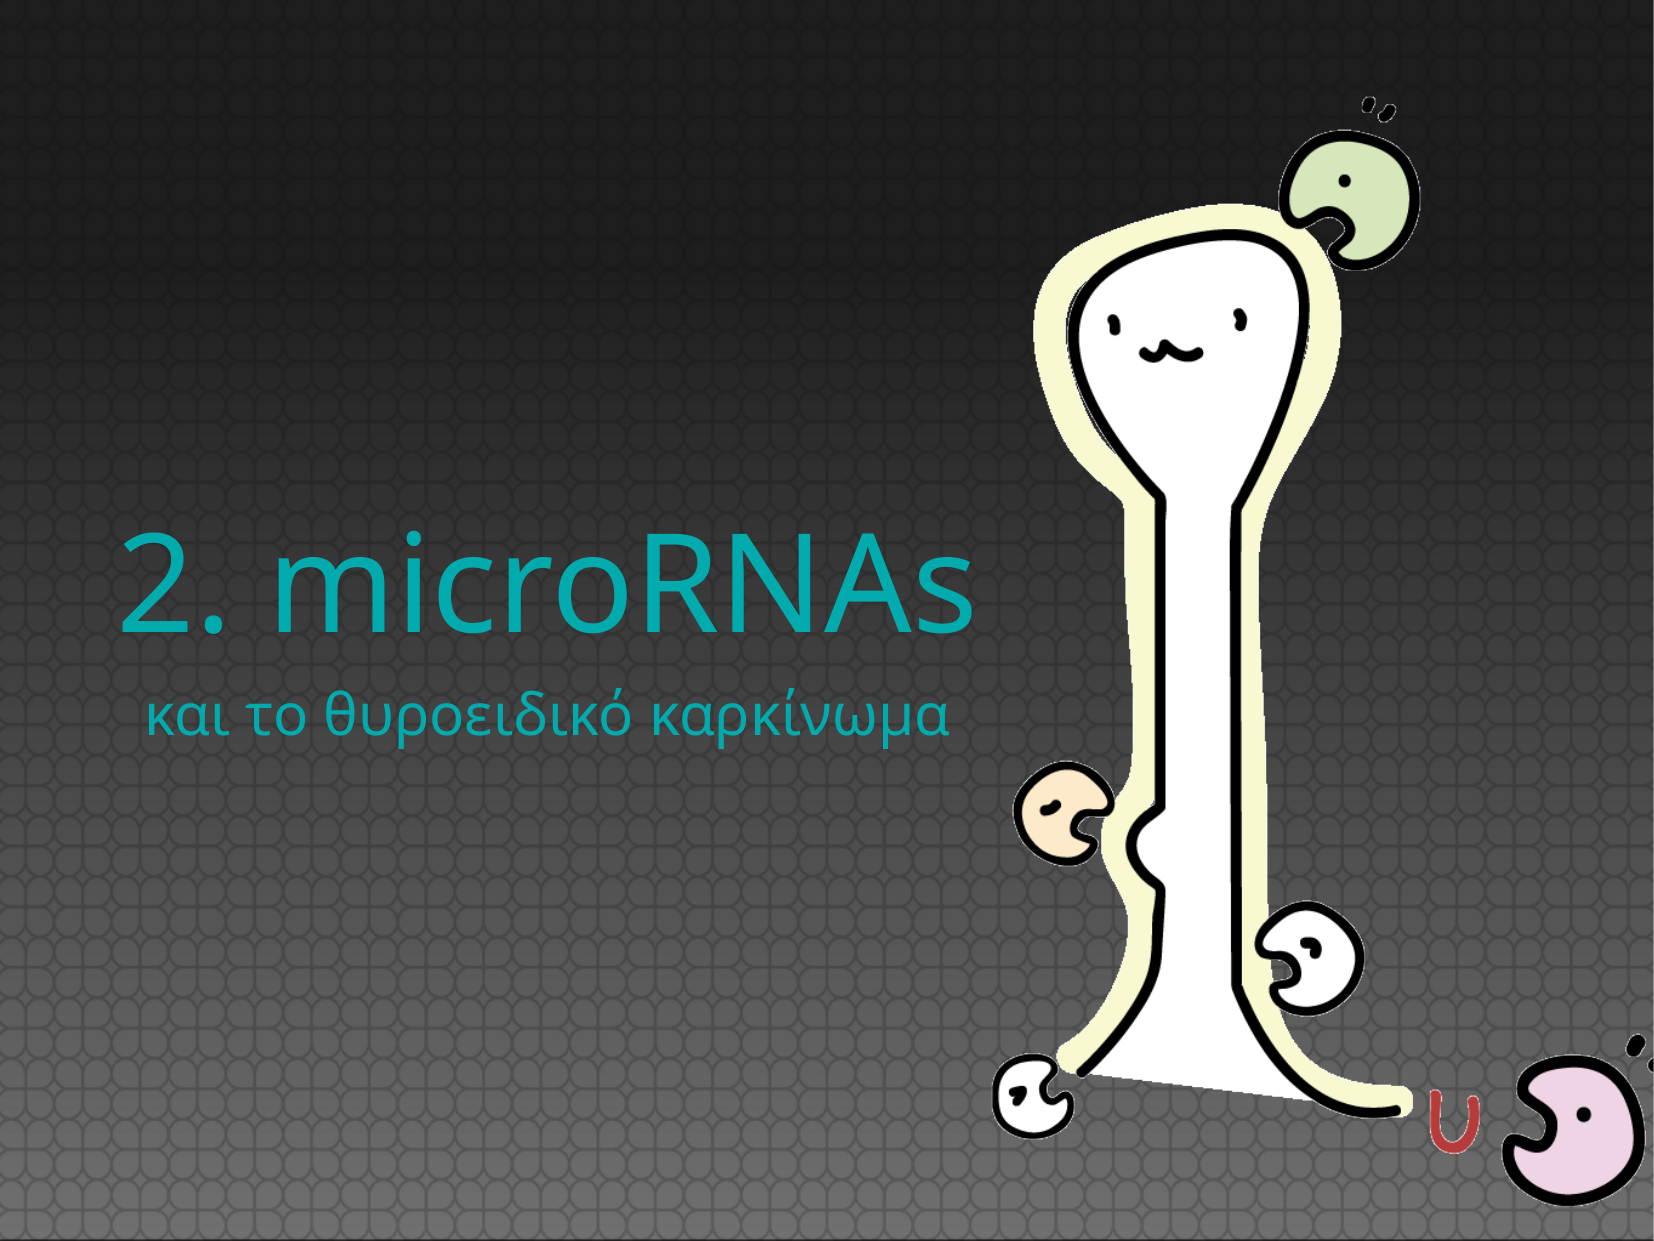

# 2. microRNAs και το θυροειδικό καρκίνωμα